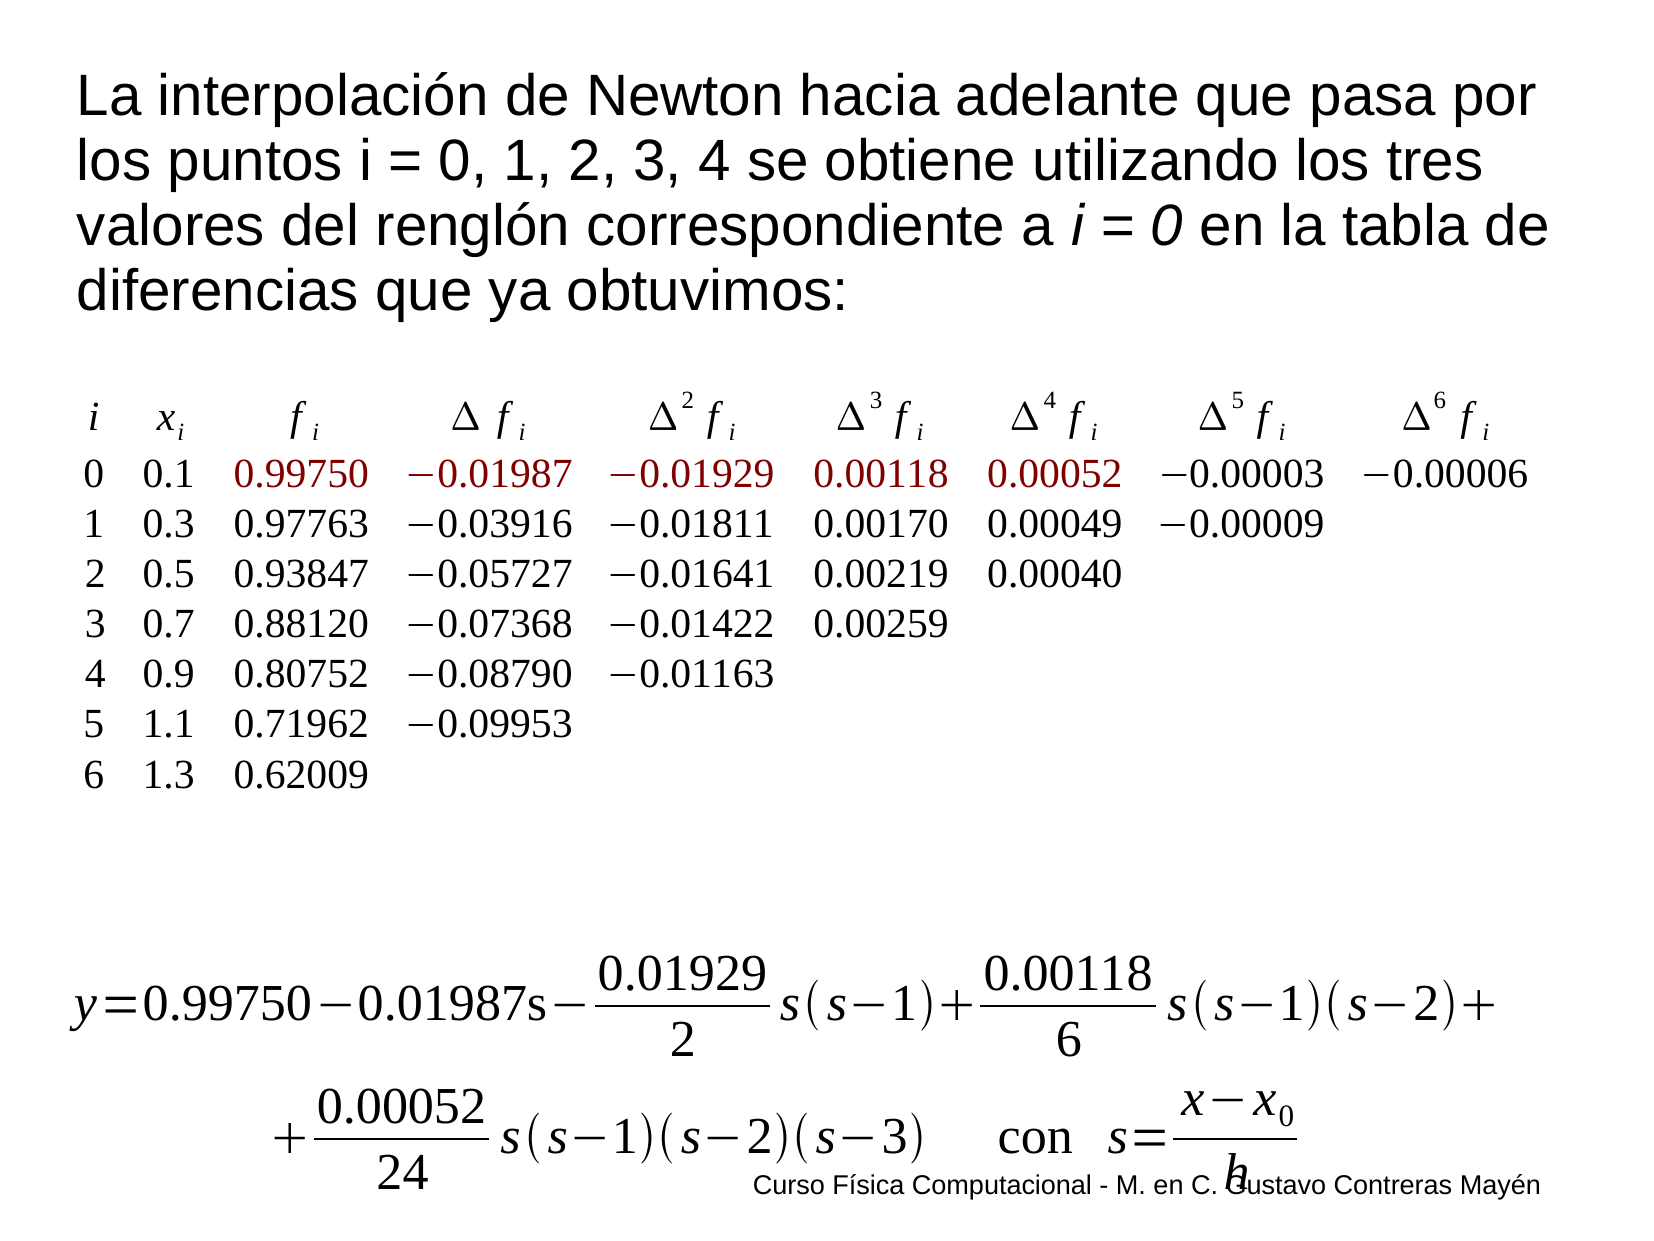

La interpolación de Newton hacia adelante que pasa por los puntos i = 0, 1, 2, 3, 4 se obtiene utilizando los tres valores del renglón correspondiente a i = 0 en la tabla de diferencias que ya obtuvimos: